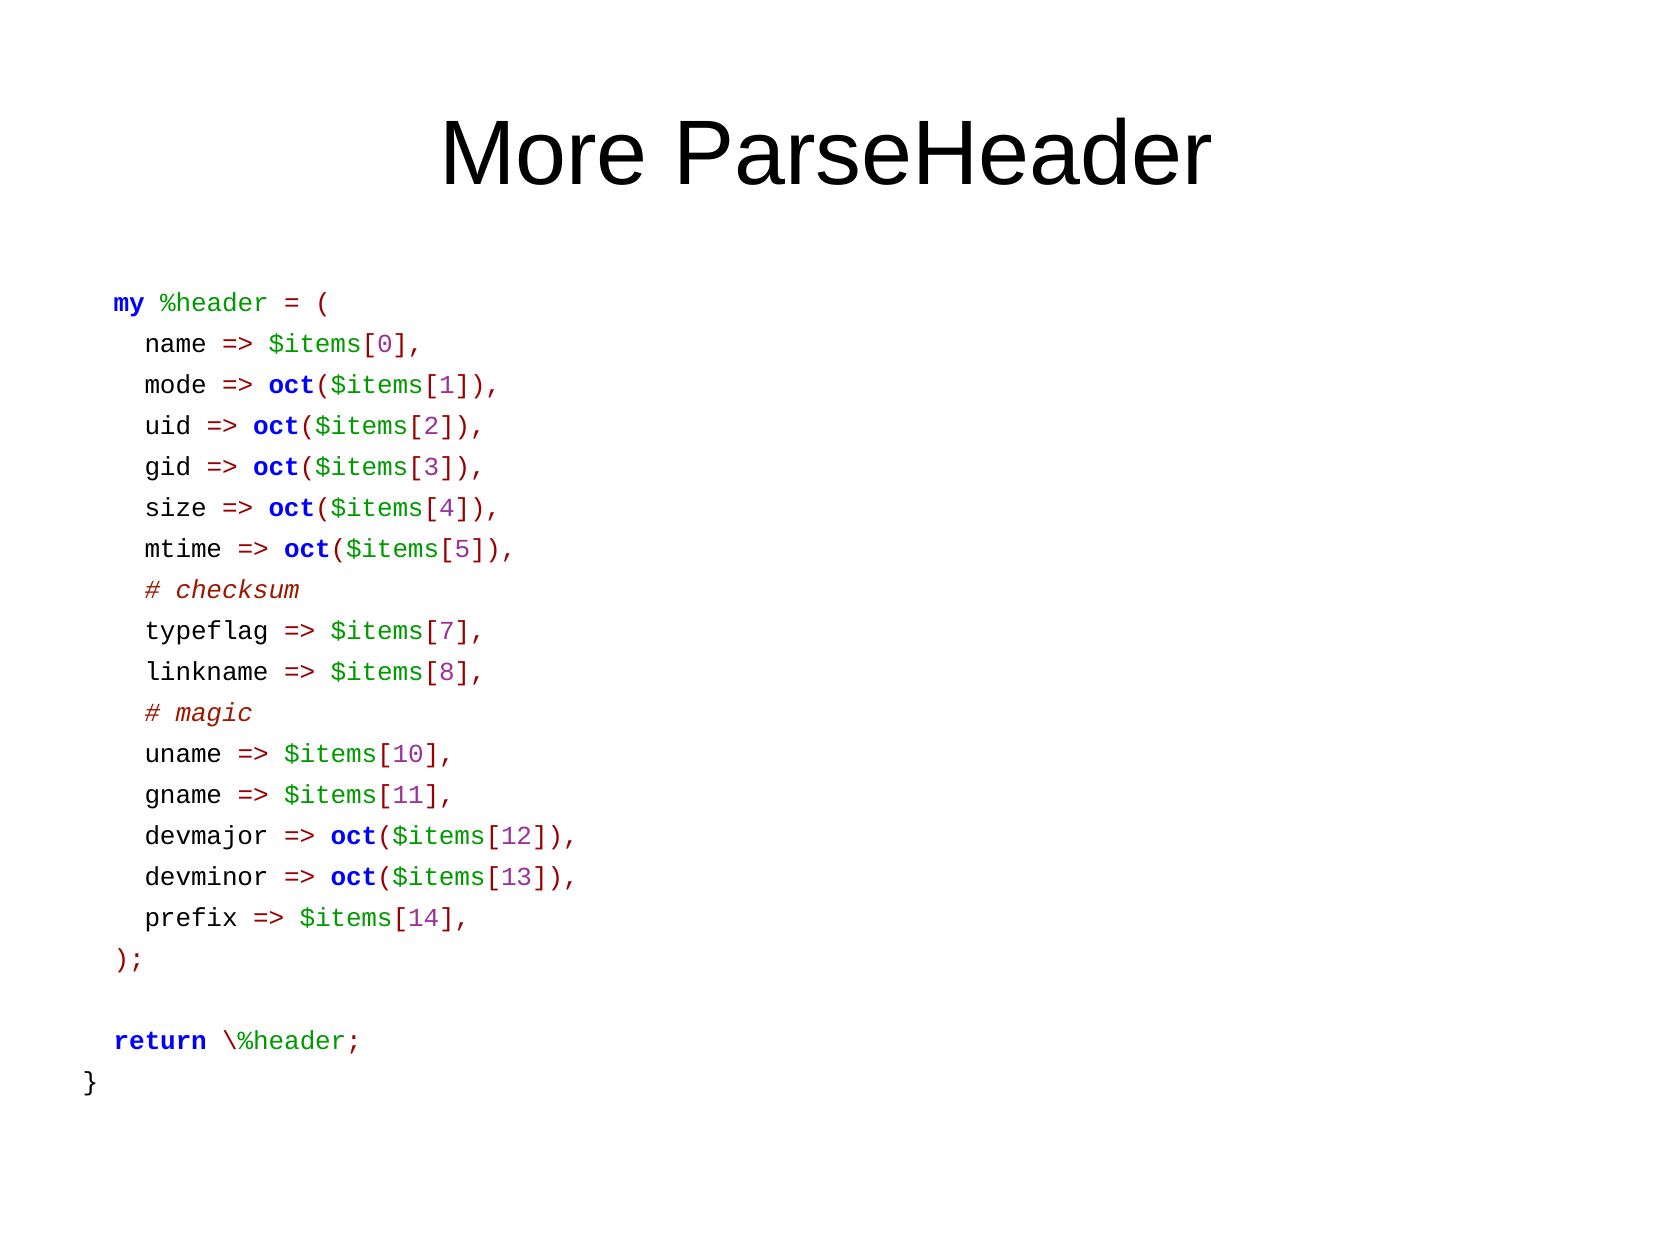

# More ParseHeader
 my %header = (
 name => $items[0],
 mode => oct($items[1]),
 uid => oct($items[2]),
 gid => oct($items[3]),
 size => oct($items[4]),
 mtime => oct($items[5]),
 # checksum
 typeflag => $items[7],
 linkname => $items[8],
 # magic
 uname => $items[10],
 gname => $items[11],
 devmajor => oct($items[12]),
 devminor => oct($items[13]),
 prefix => $items[14],
 );
 return \%header;
}